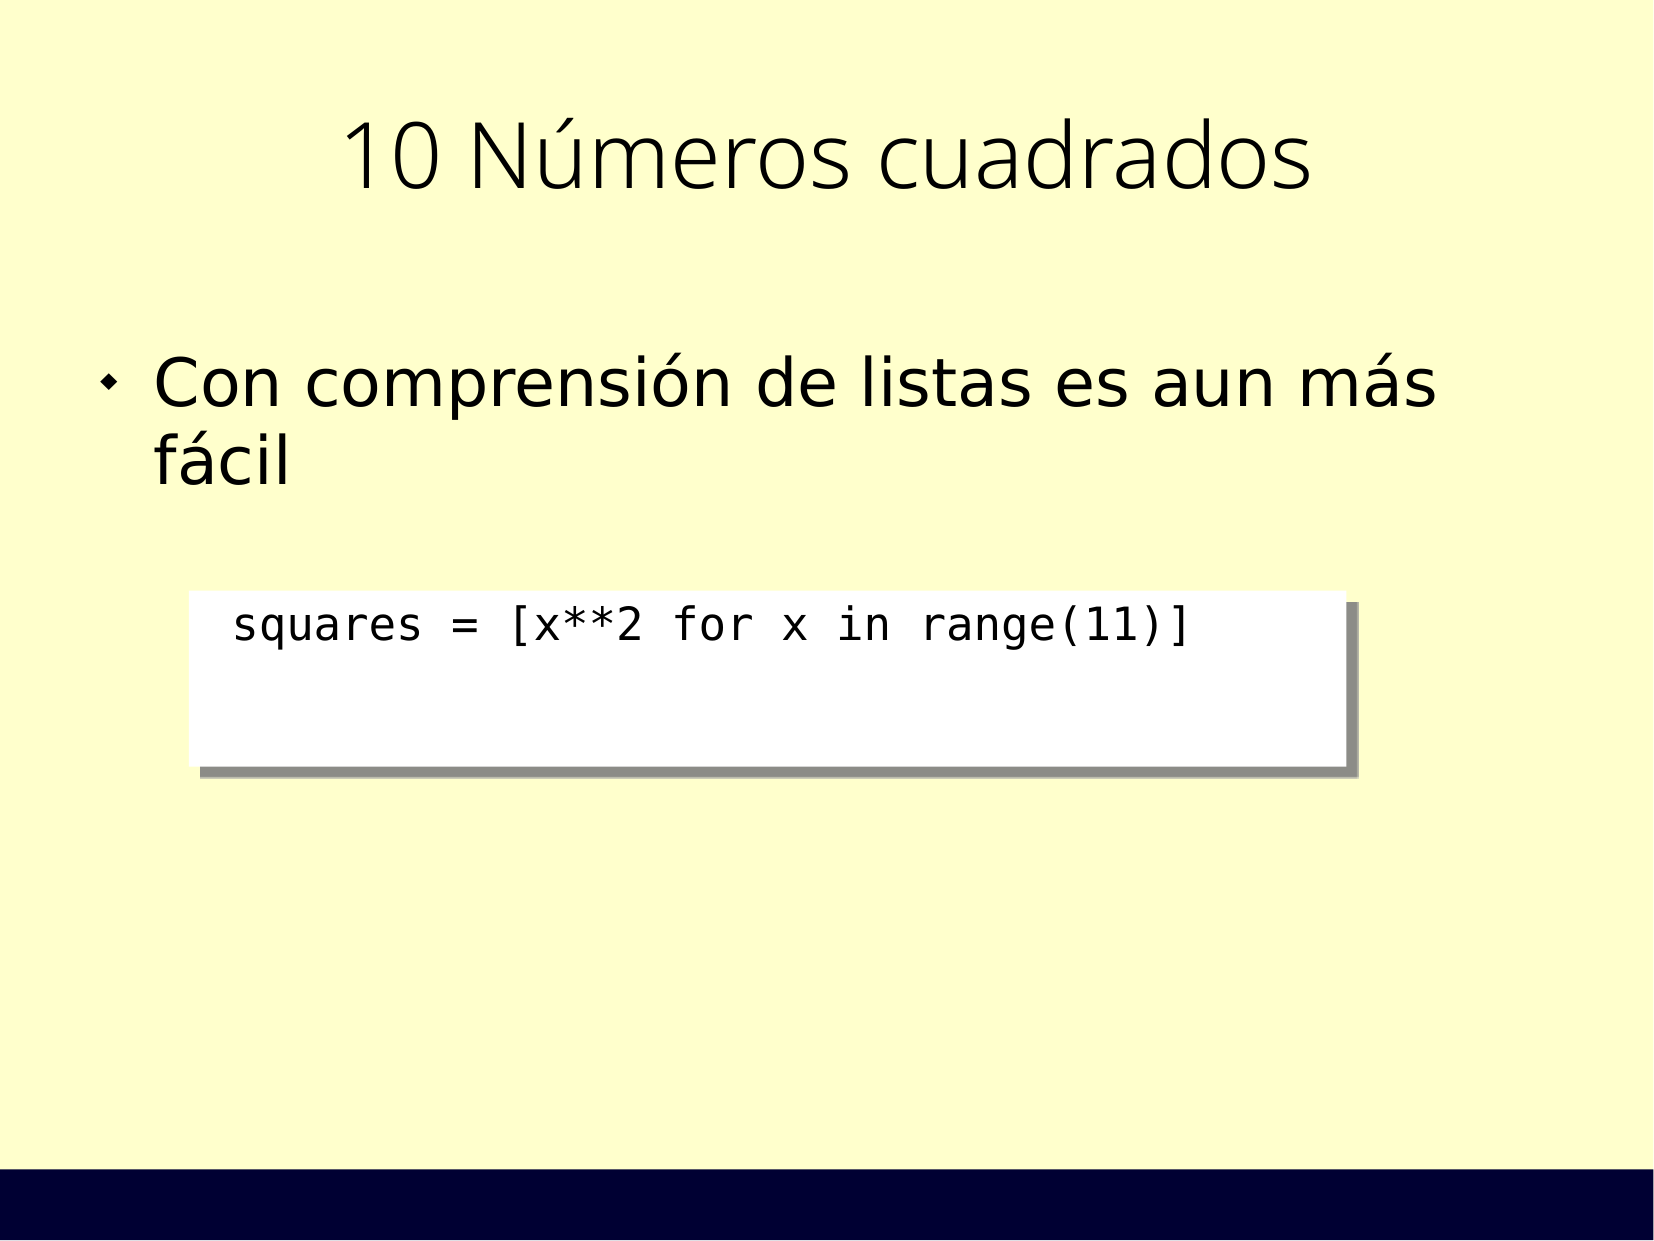

# 10 Números cuadrados
Con comprensión de listas es aun más fácil
 squares = [x**2 for x in range(11)]